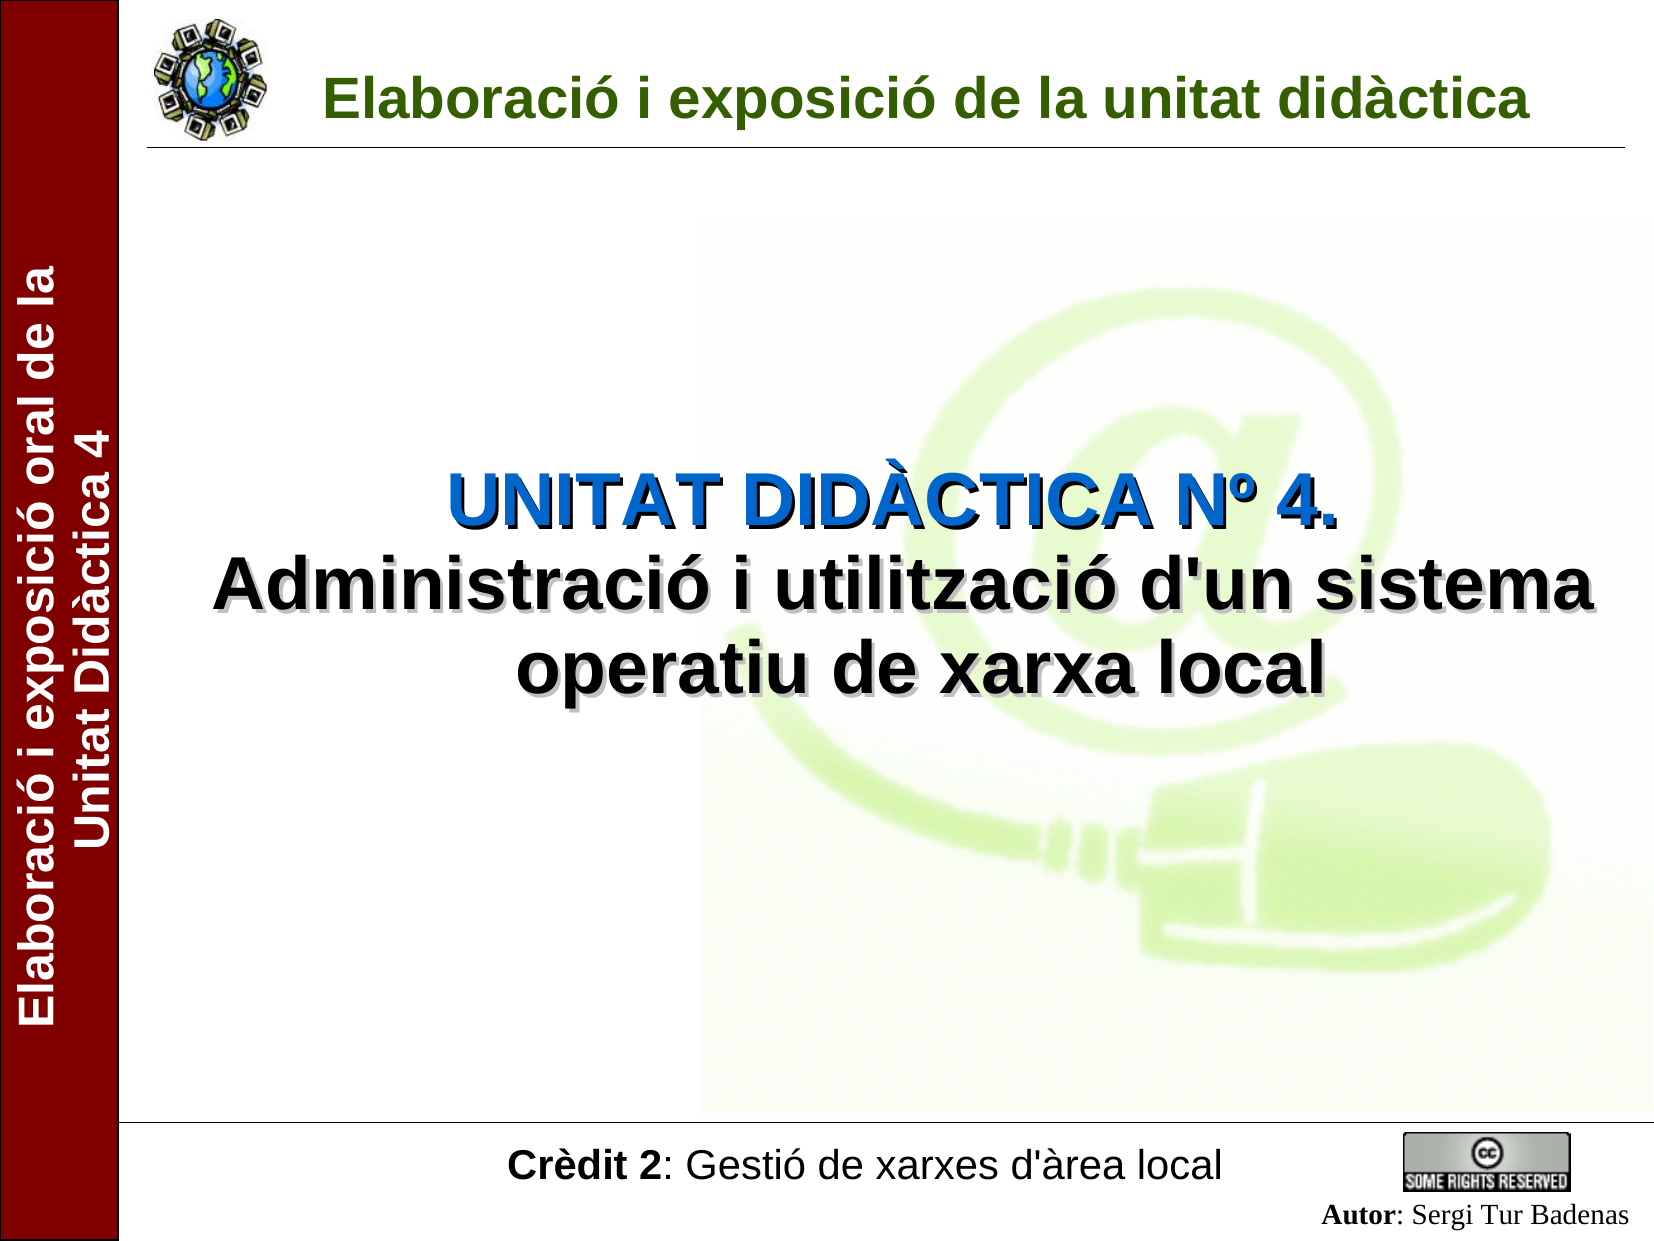

# Elaboració i exposició de la unitat didàctica
UNITAT DIDÀCTICA Nº 4.
Administració i utilització d'un sistema operatiu de xarxa local